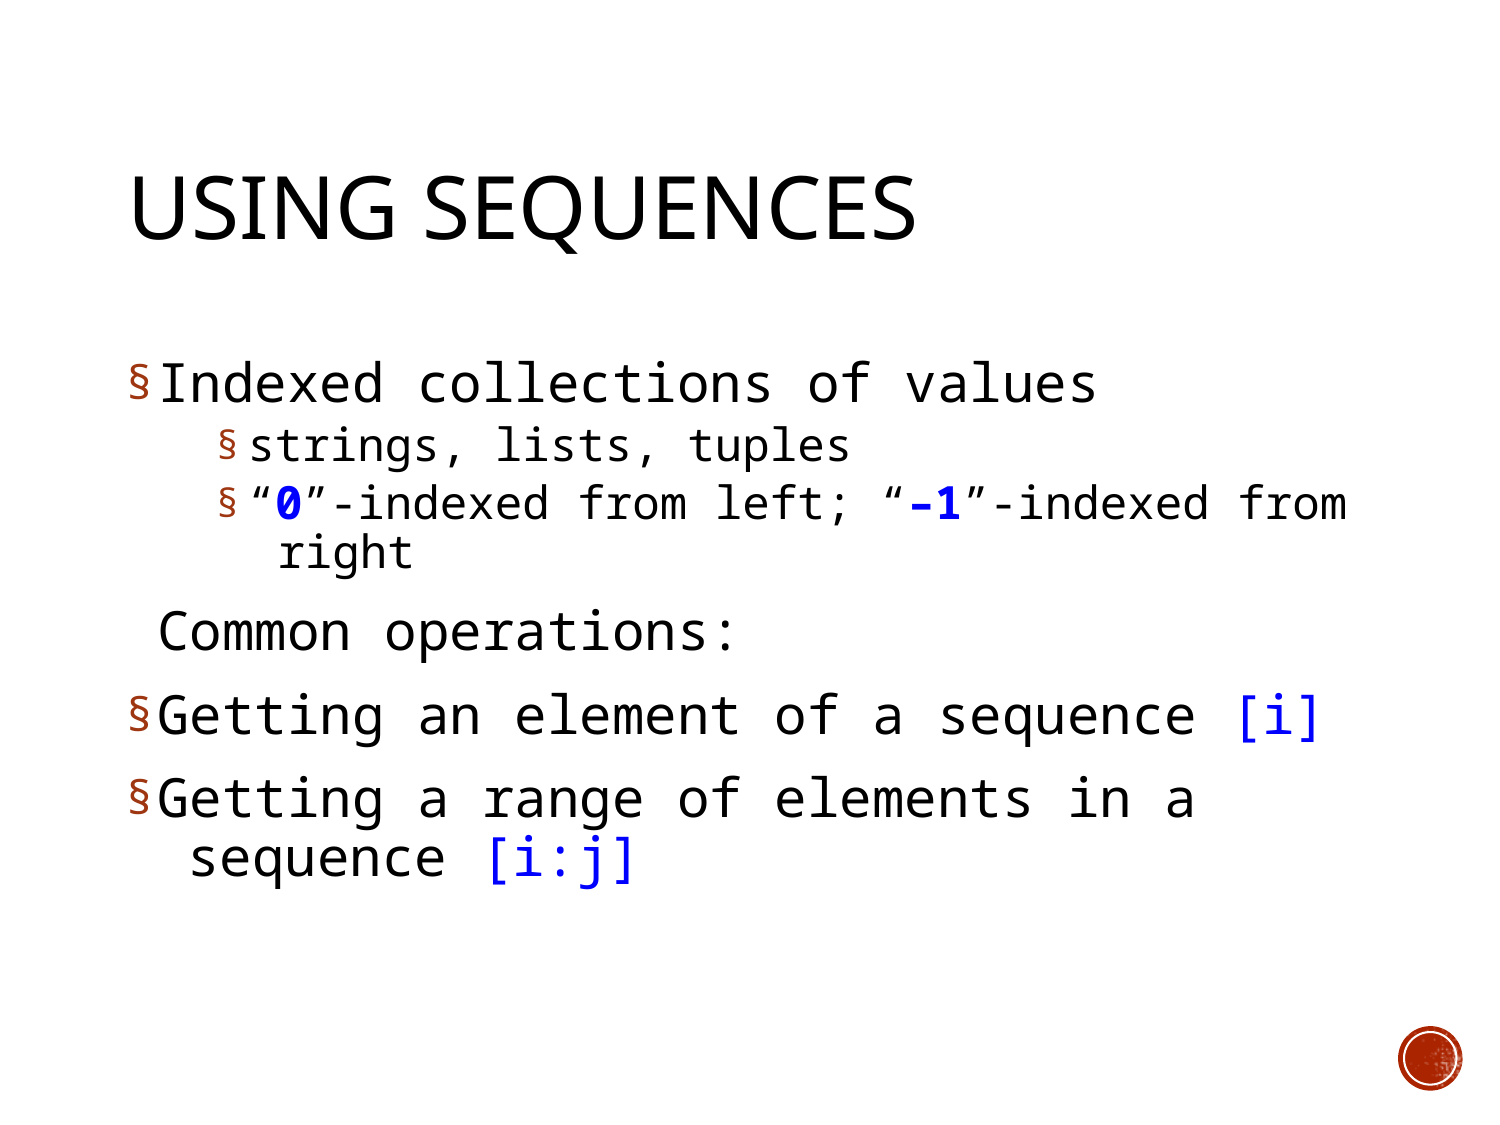

# Using Sequences
Indexed collections of values
strings, lists, tuples
“0”-indexed from left; “–1”-indexed from right
Common operations:
Getting an element of a sequence [i]
Getting a range of elements in a sequence [i:j]